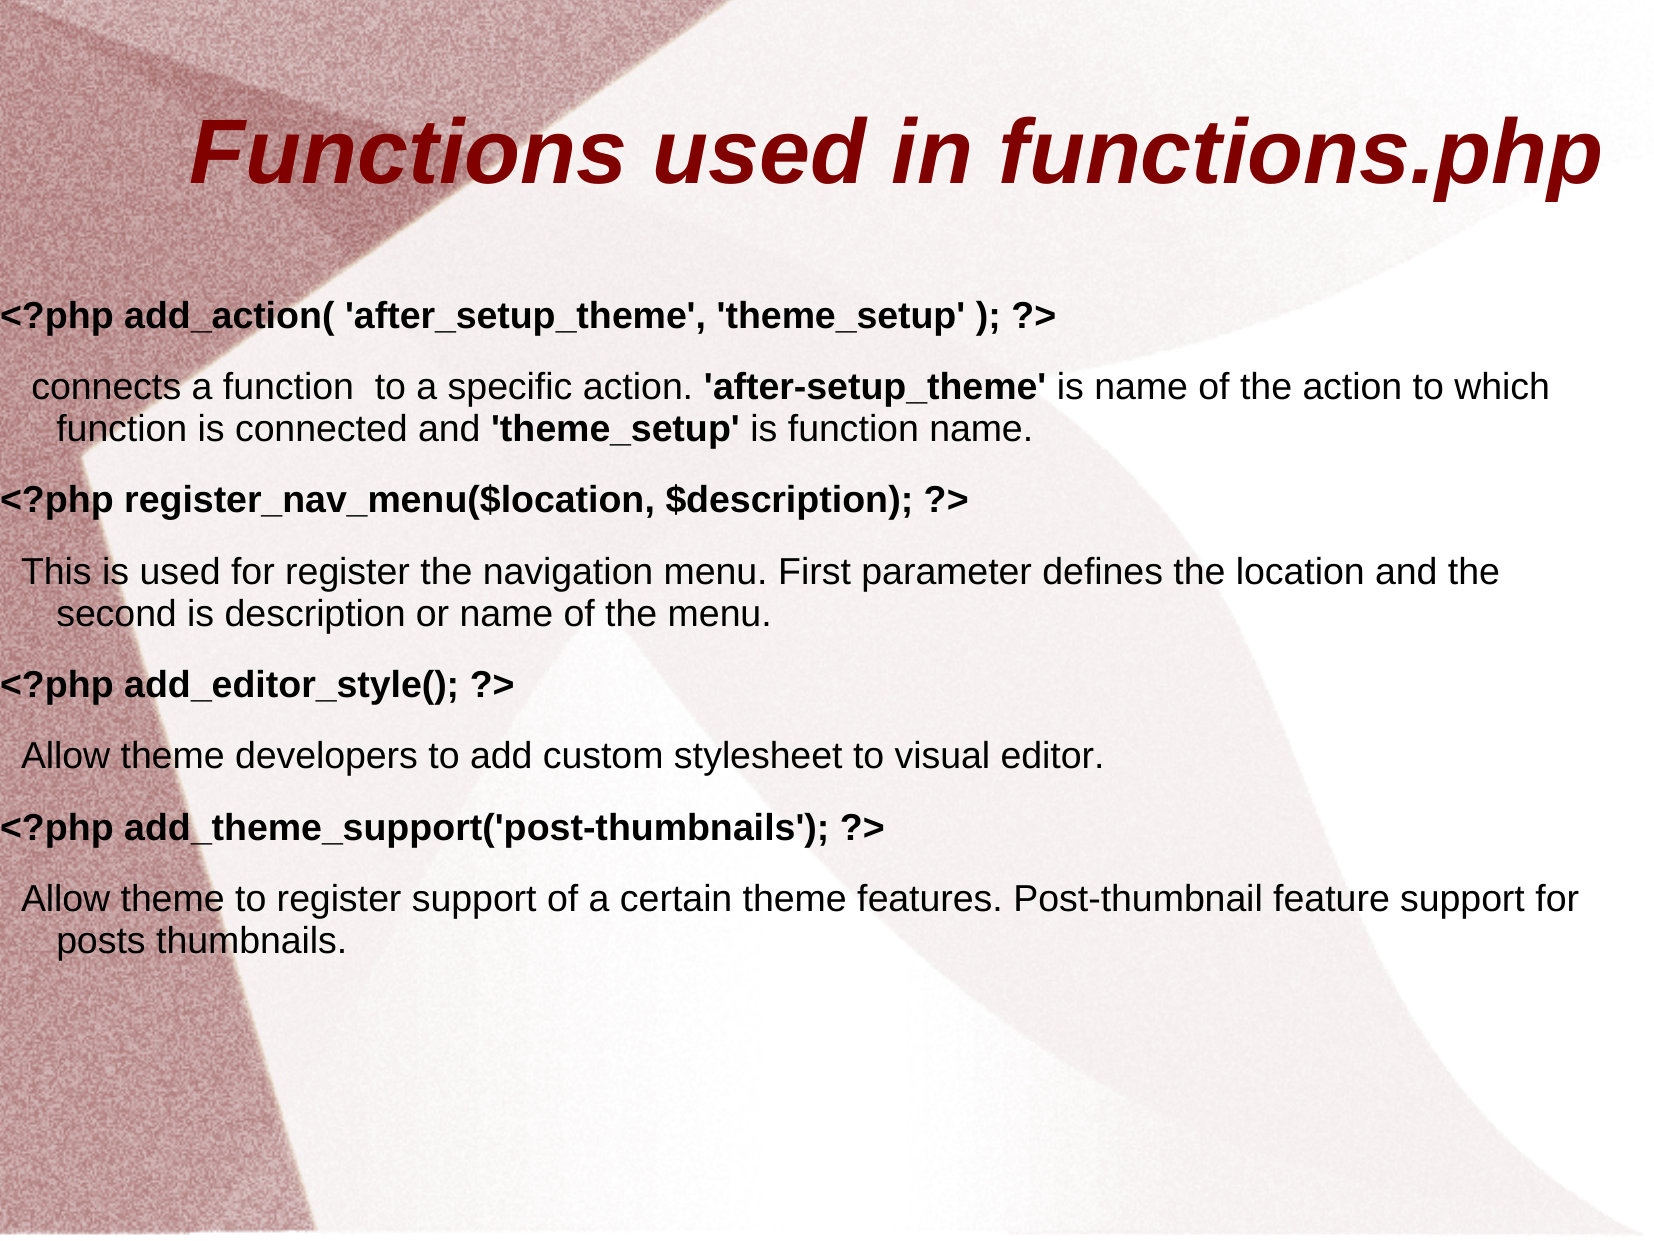

# Functions used in functions.php
<?php add_action( 'after_setup_theme', 'theme_setup' ); ?>
 connects a function to a specific action. 'after-setup_theme' is name of the action to which function is connected and 'theme_setup' is function name.
<?php register_nav_menu($location, $description); ?>
 This is used for register the navigation menu. First parameter defines the location and the second is description or name of the menu.
<?php add_editor_style(); ?>
 Allow theme developers to add custom stylesheet to visual editor.
<?php add_theme_support('post-thumbnails'); ?>
 Allow theme to register support of a certain theme features. Post-thumbnail feature support for posts thumbnails.